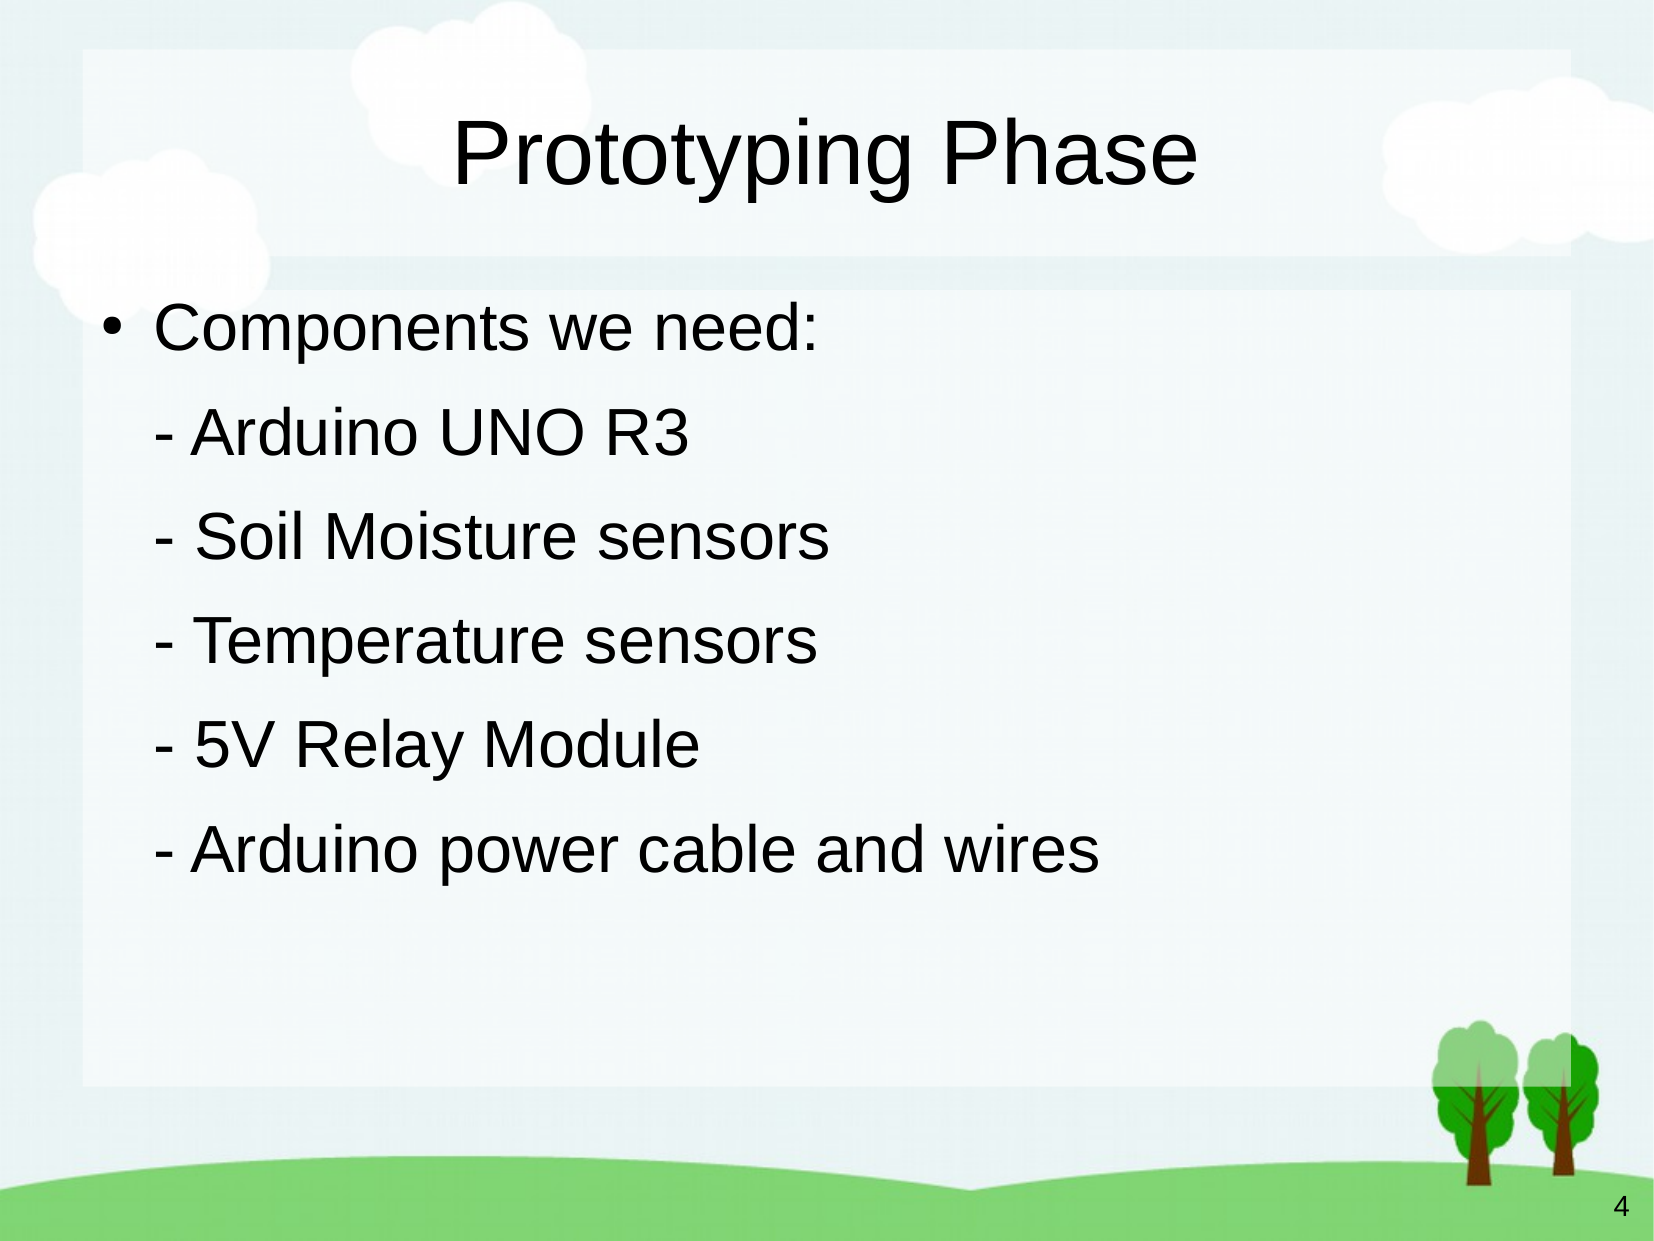

# Prototyping Phase
Components we need:
- Arduino UNO R3
- Soil Moisture sensors
- Temperature sensors
- 5V Relay Module
- Arduino power cable and wires
4